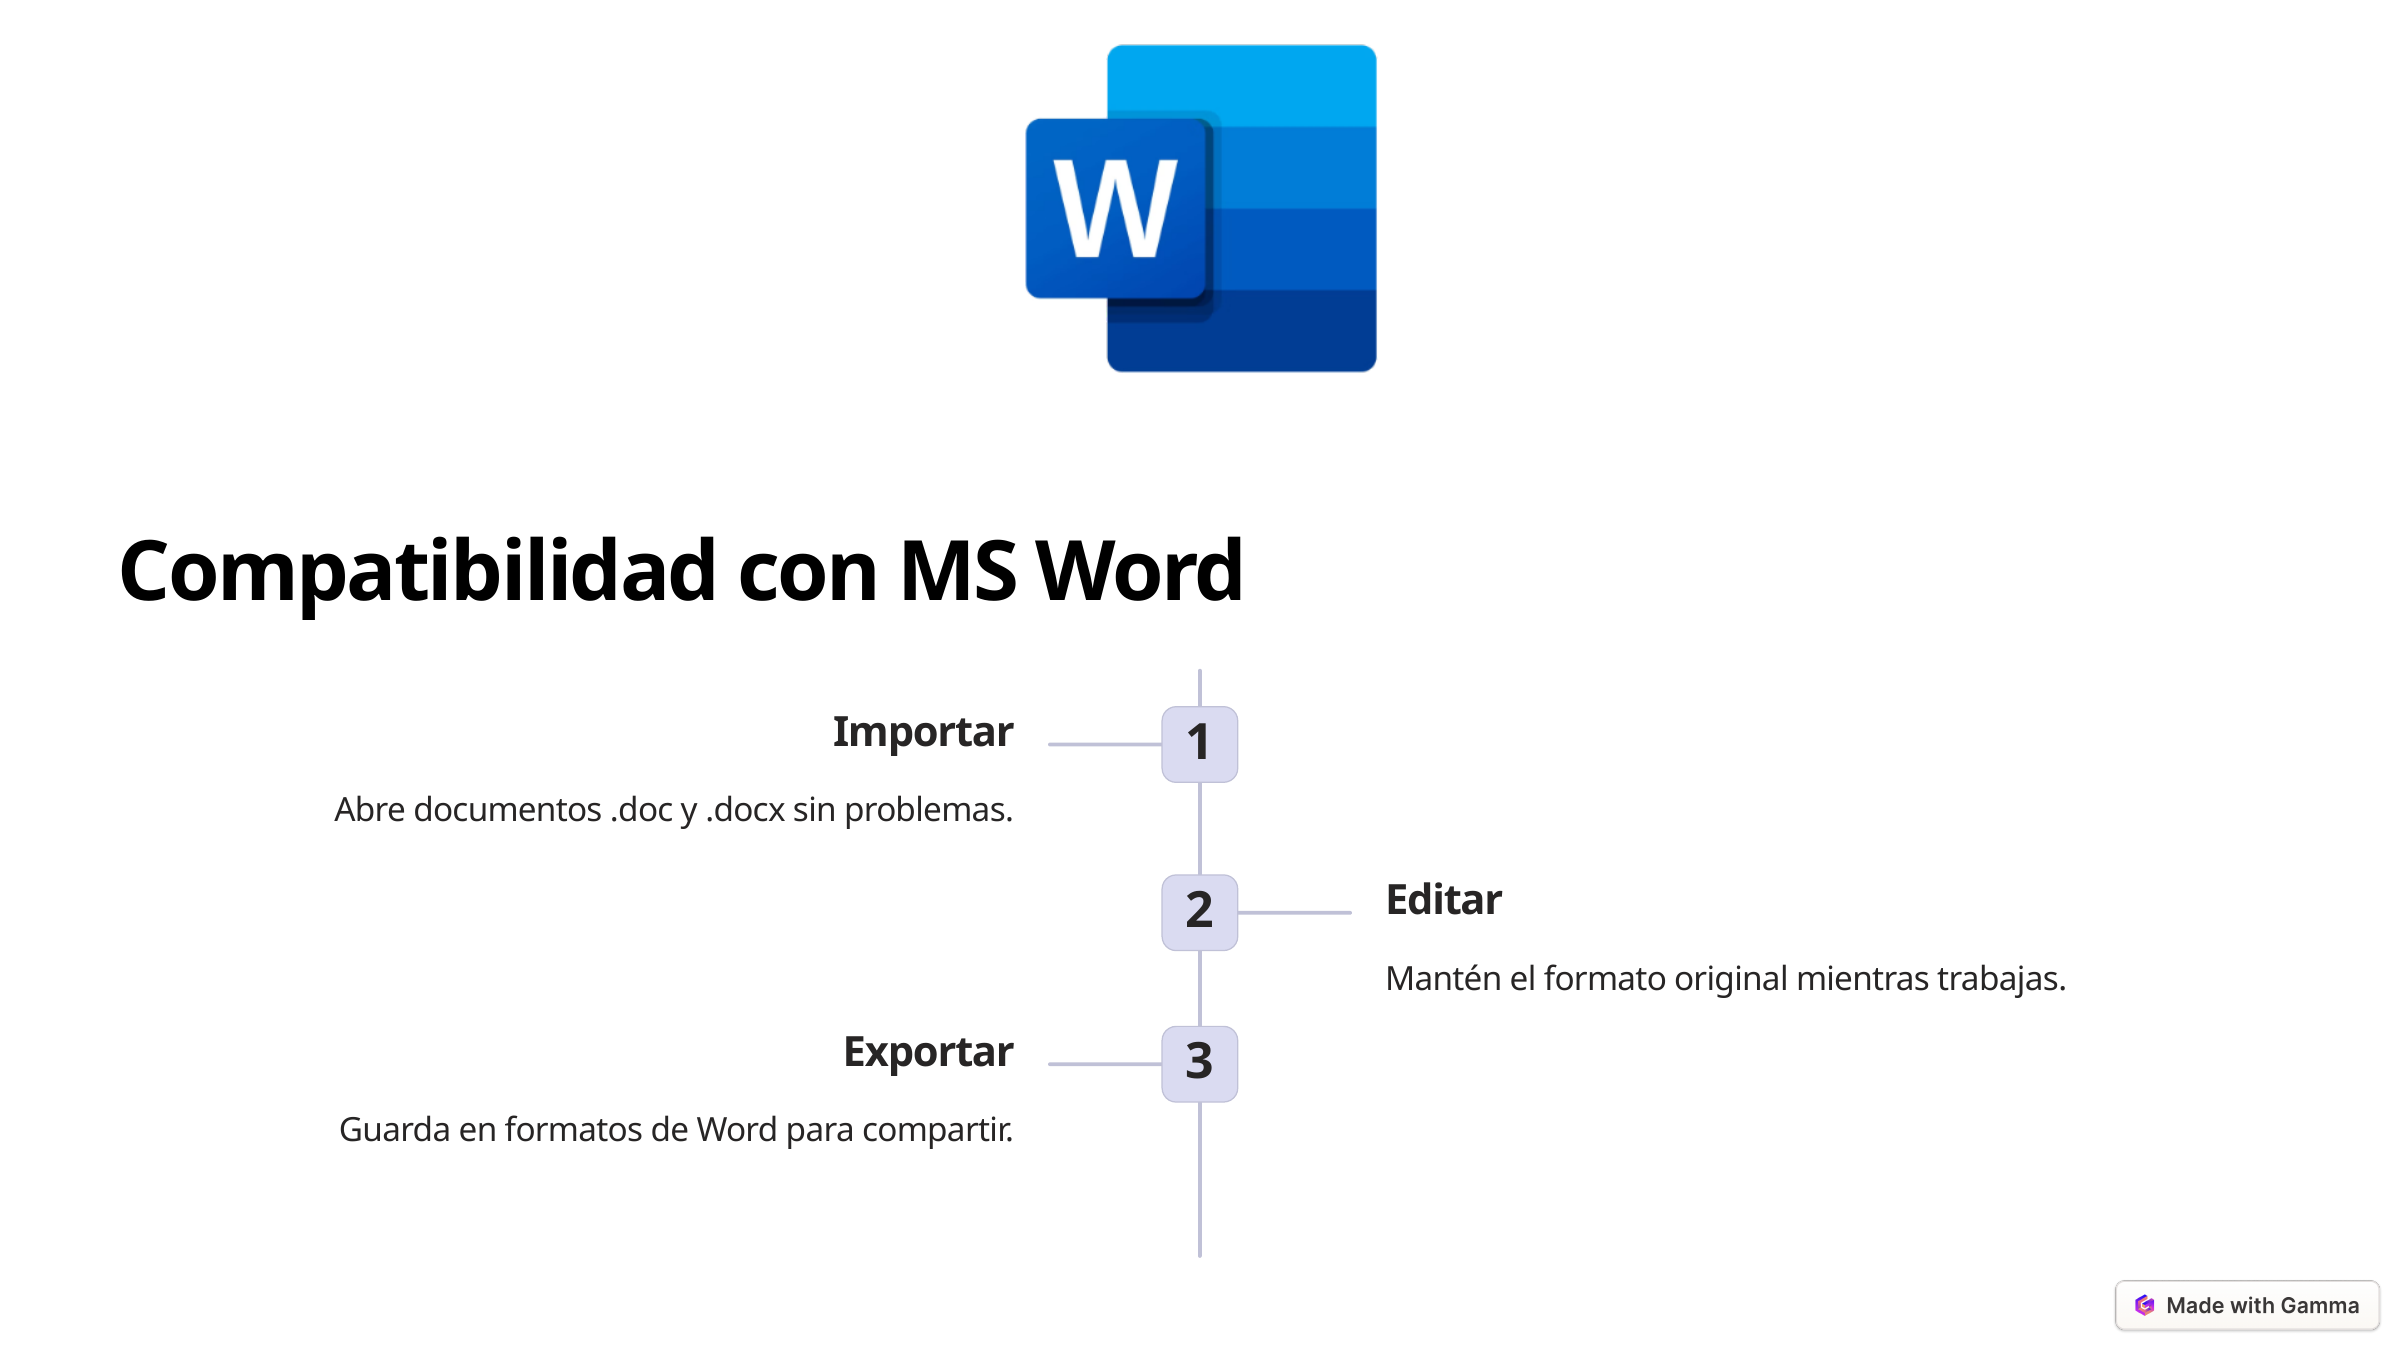

Compatibilidad con MS Word
Importar
1
Abre documentos .doc y .docx sin problemas.
Editar
2
Mantén el formato original mientras trabajas.
Exportar
3
Guarda en formatos de Word para compartir.